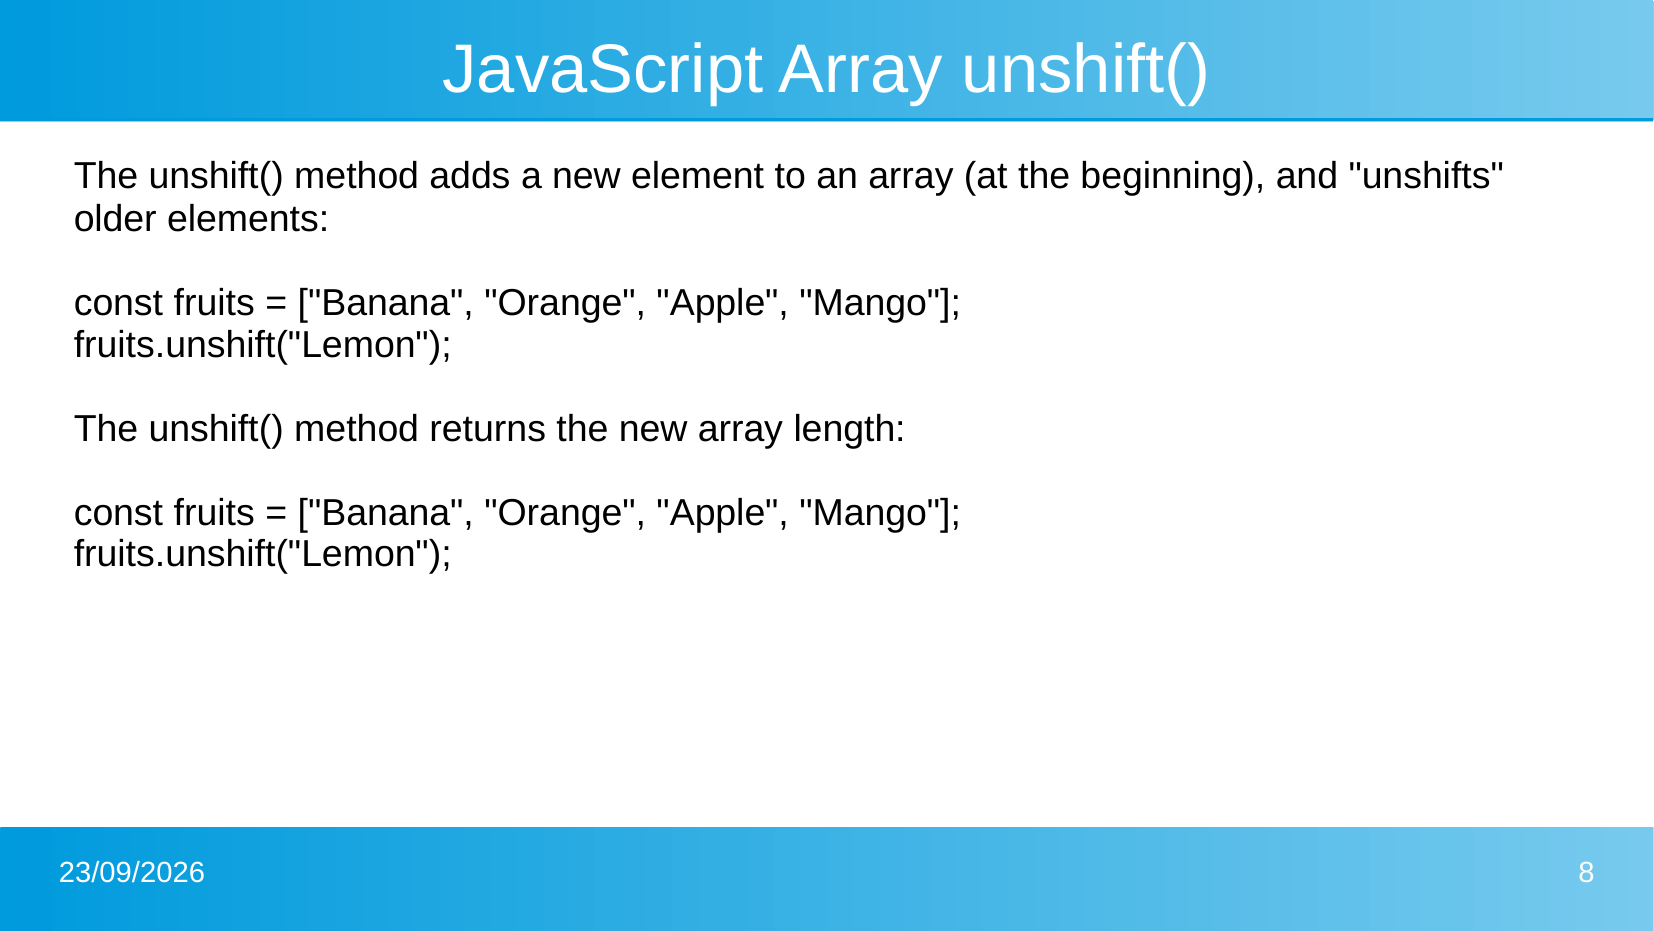

# JavaScript Array unshift()
The unshift() method adds a new element to an array (at the beginning), and "unshifts" older elements:
const fruits = ["Banana", "Orange", "Apple", "Mango"];
fruits.unshift("Lemon");
The unshift() method returns the new array length:
const fruits = ["Banana", "Orange", "Apple", "Mango"];
fruits.unshift("Lemon");
8